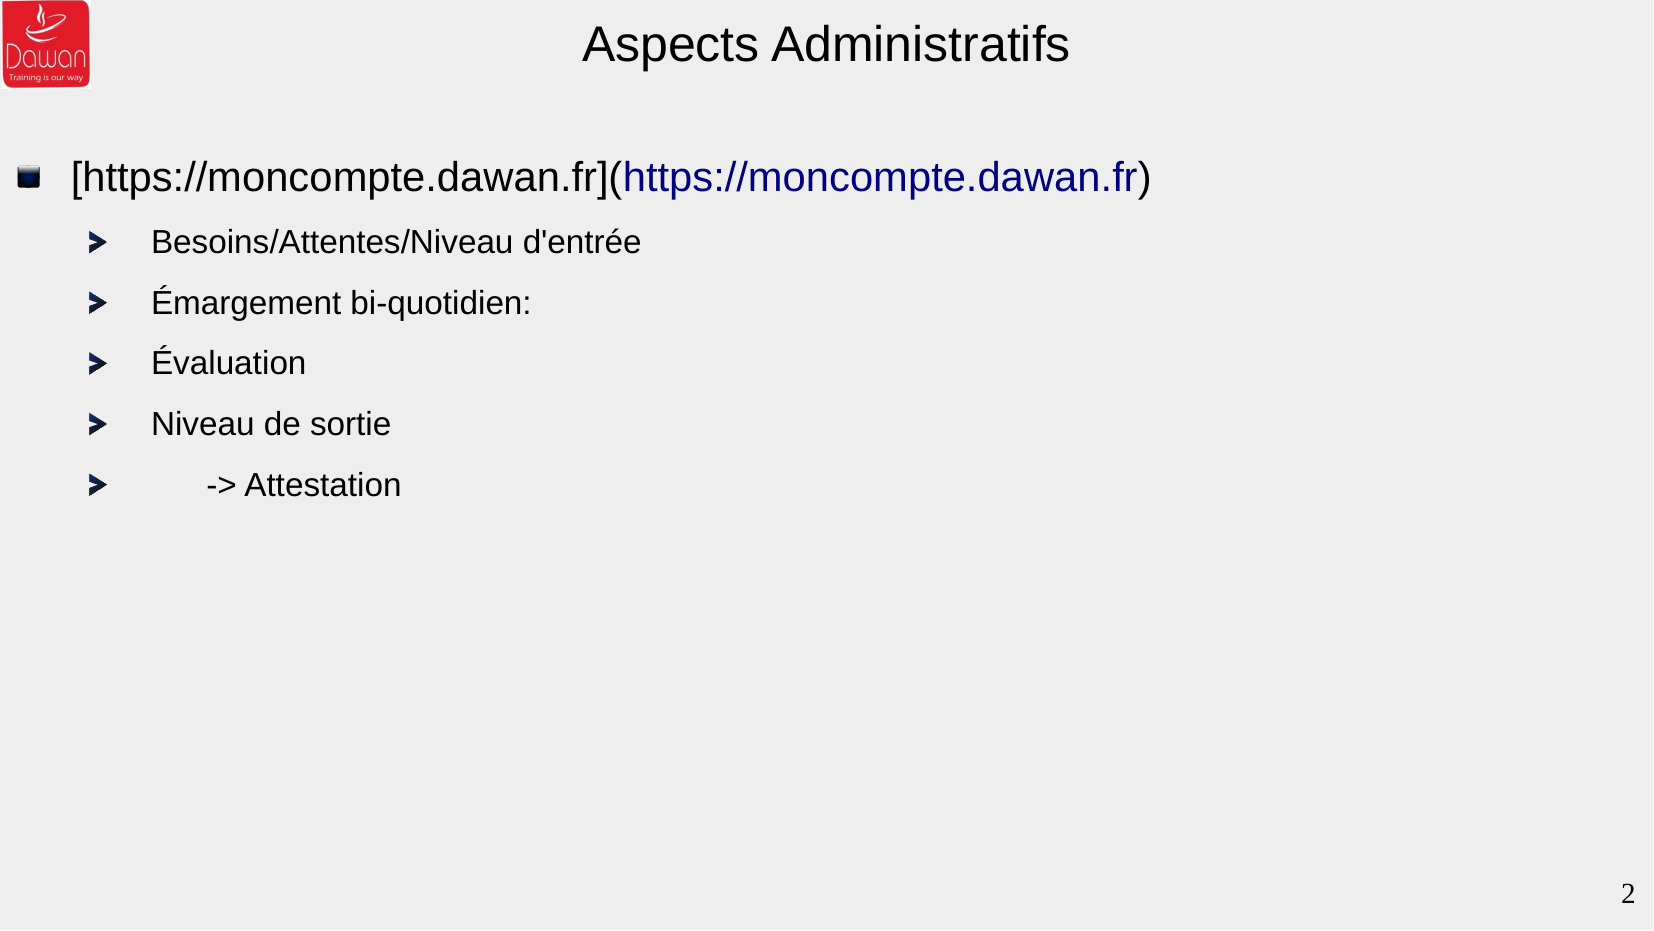

# Aspects Administratifs
[https://moncompte.dawan.fr](https://moncompte.dawan.fr)
 Besoins/Attentes/Niveau d'entrée
 Émargement bi-quotidien:
 Évaluation
 Niveau de sortie
 -> Attestation
2